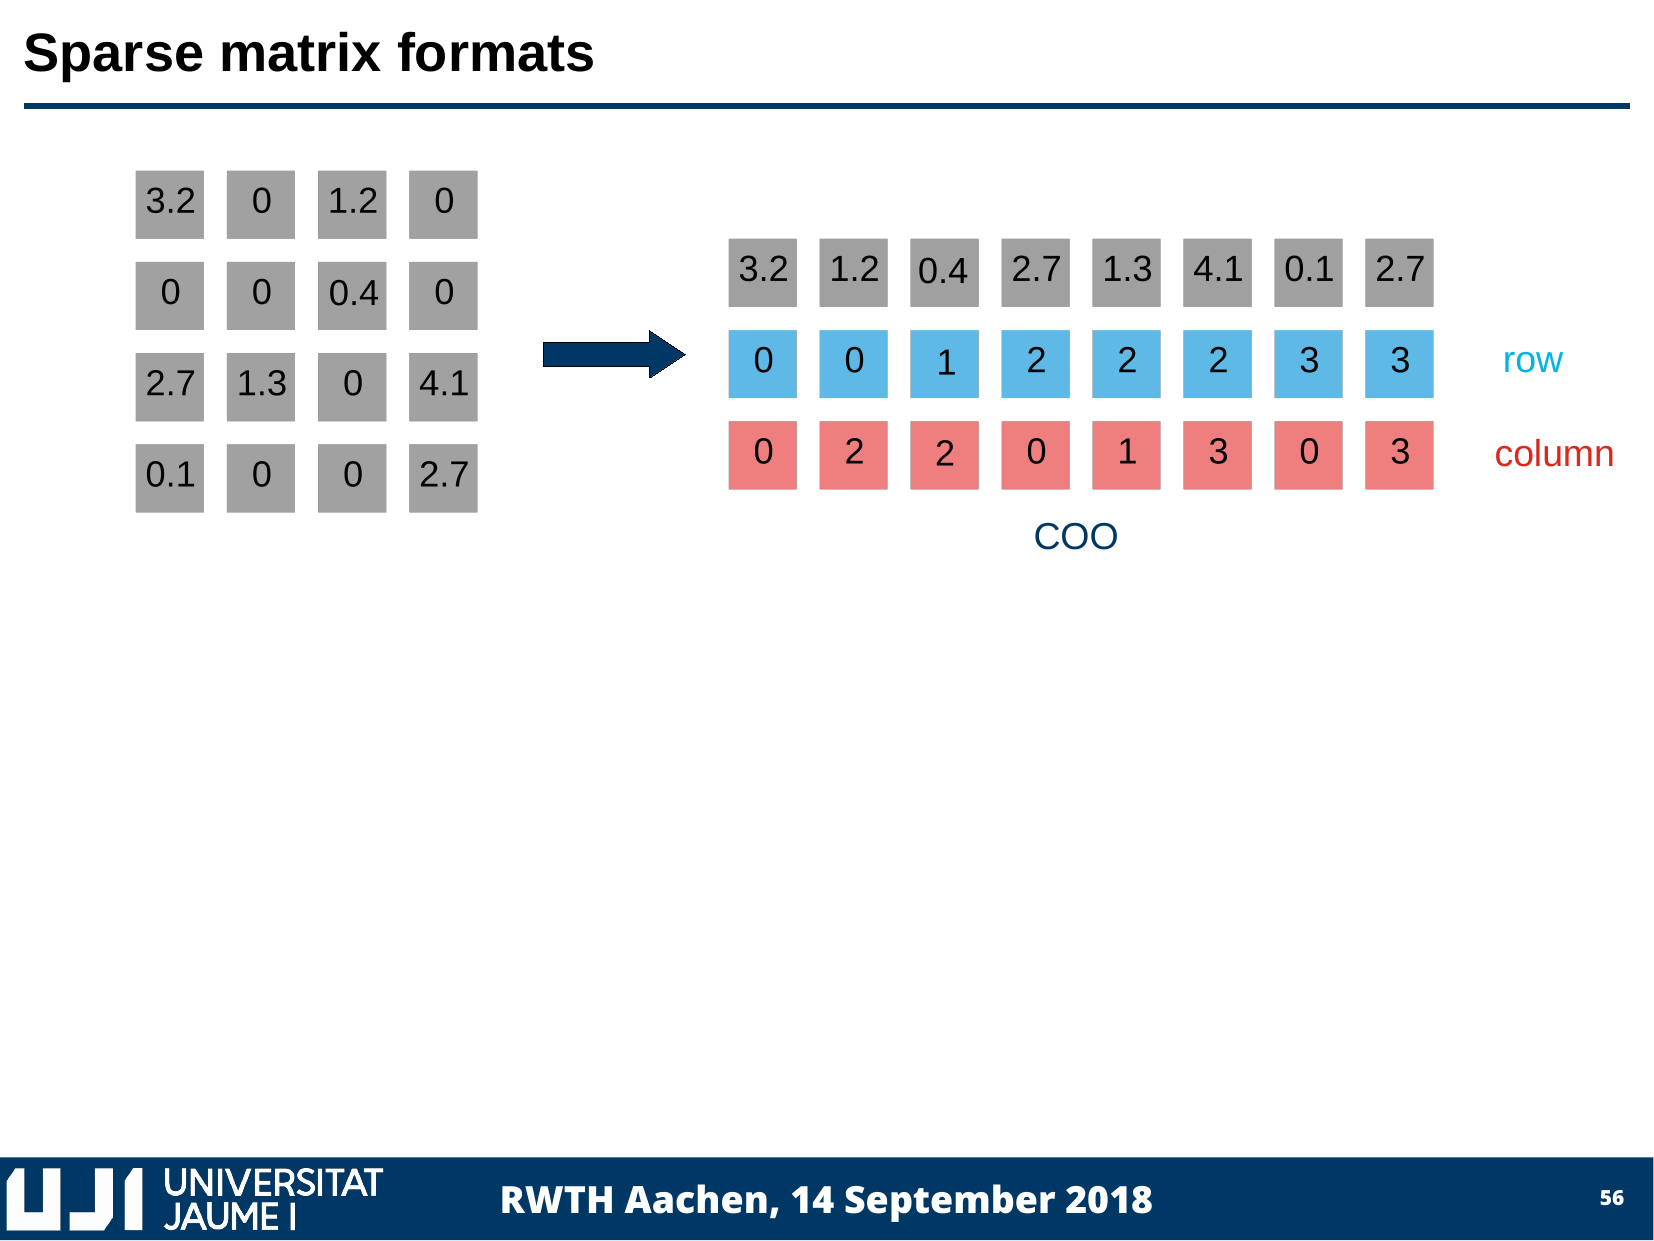

# Sparse matrix formats
row
column
COO
RWTH Aachen, 14 September 2018
56